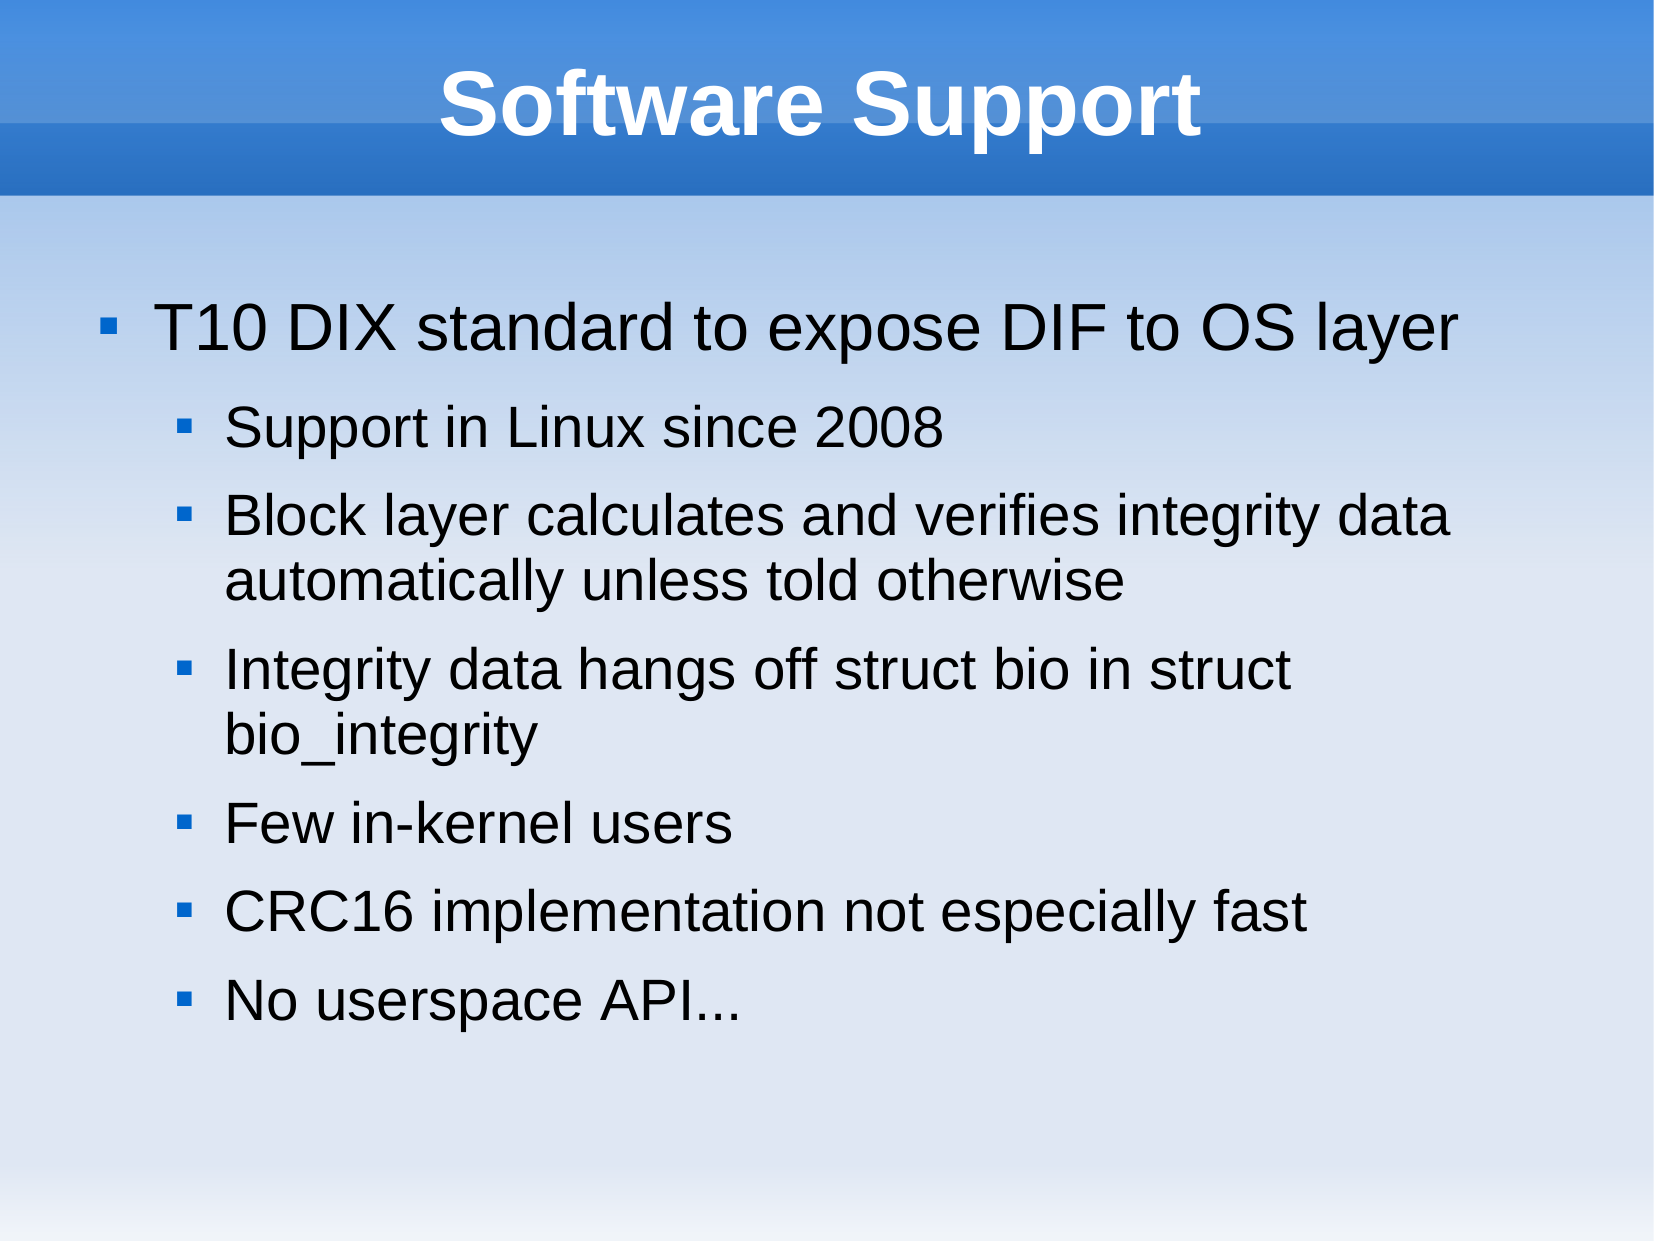

# Software Support
T10 DIX standard to expose DIF to OS layer
Support in Linux since 2008
Block layer calculates and verifies integrity data automatically unless told otherwise
Integrity data hangs off struct bio in struct bio_integrity
Few in-kernel users
CRC16 implementation not especially fast
No userspace API...